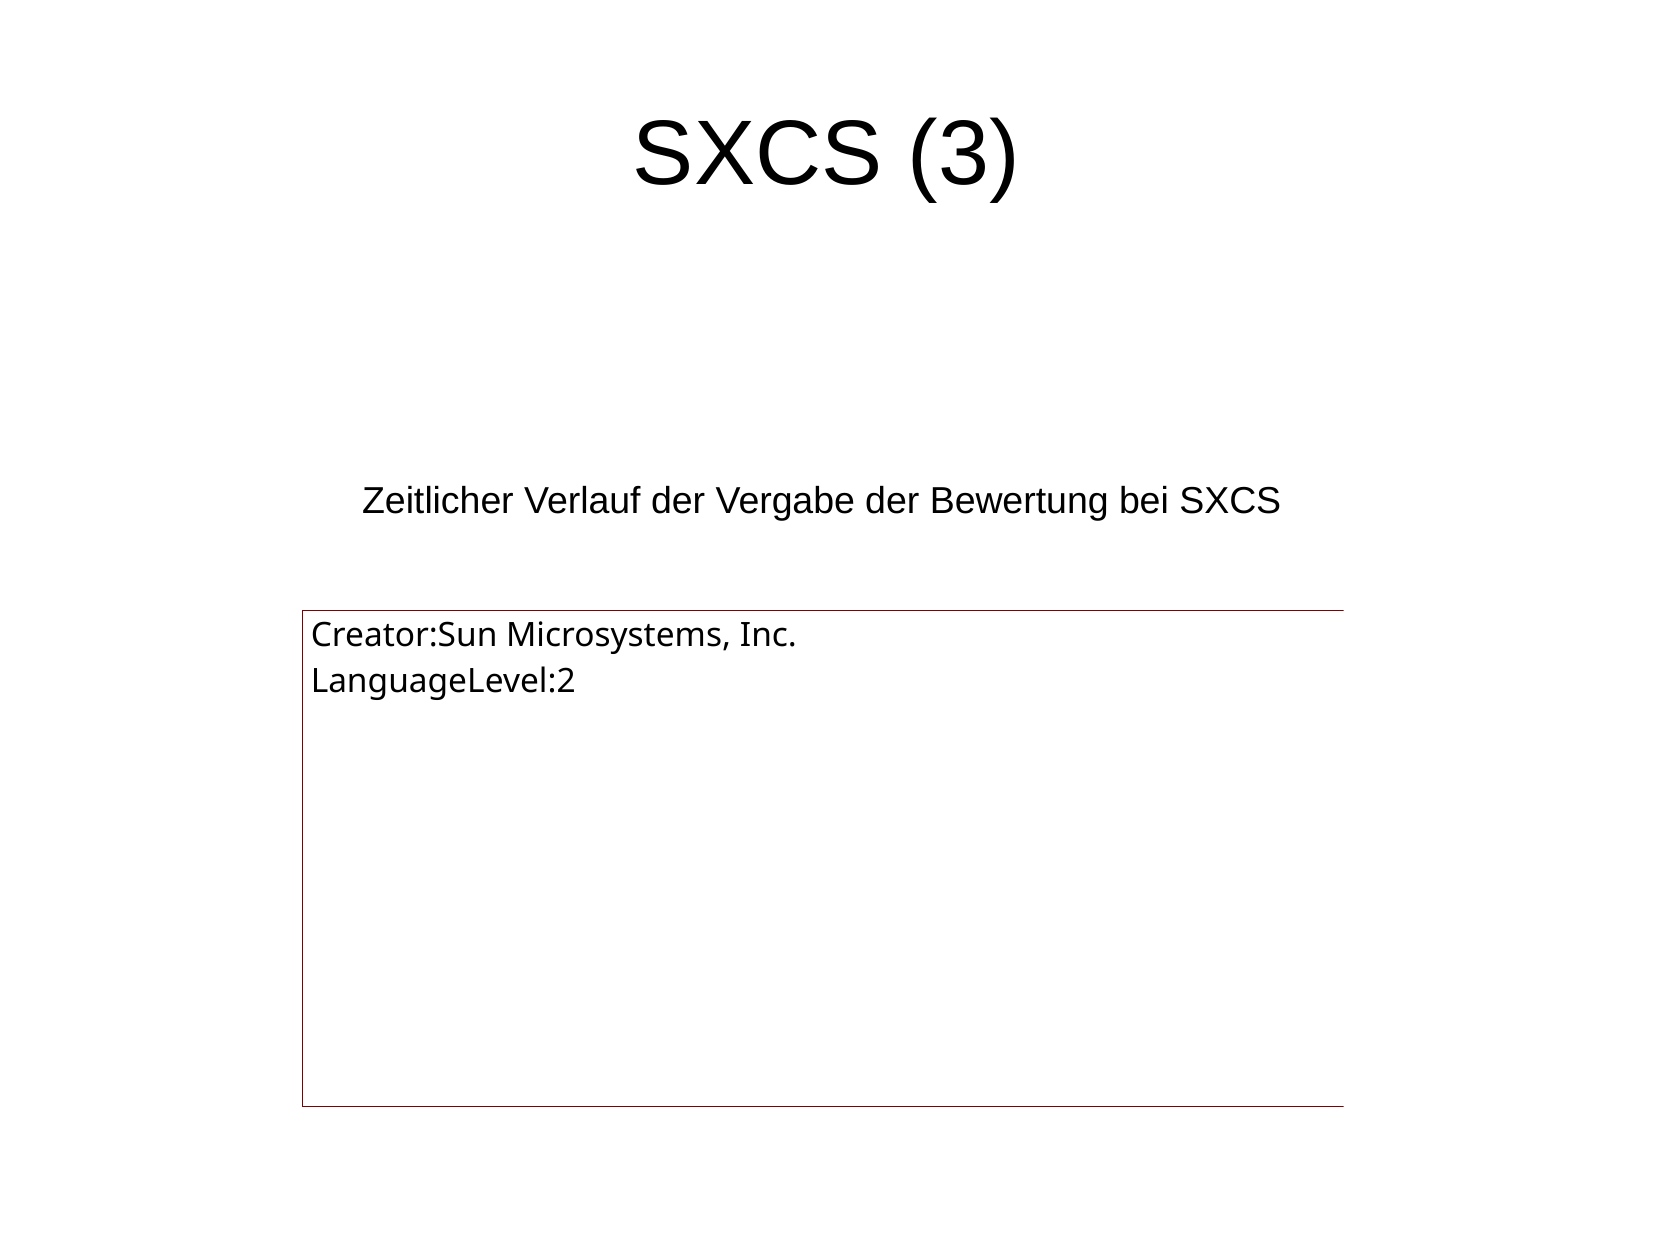

# SXCS (3)
Zeitlicher Verlauf der Vergabe der Bewertung bei SXCS